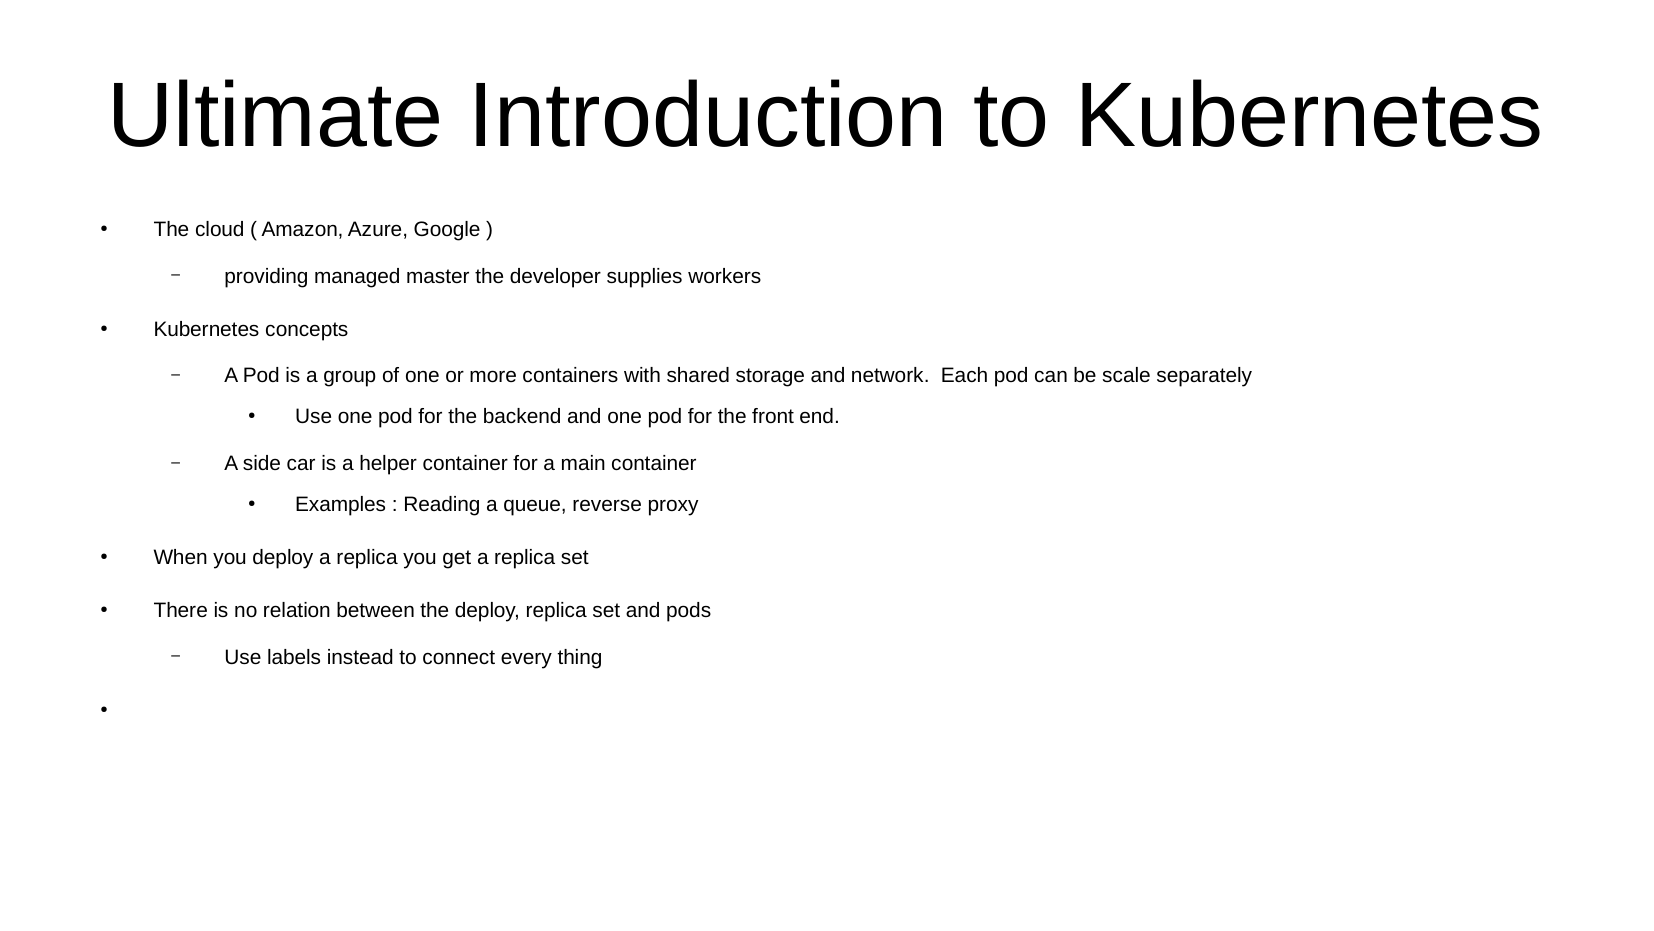

# Ultimate Introduction to Kubernetes
The cloud ( Amazon, Azure, Google )
providing managed master the developer supplies workers
Kubernetes concepts
A Pod is a group of one or more containers with shared storage and network. Each pod can be scale separately
Use one pod for the backend and one pod for the front end.
A side car is a helper container for a main container
Examples : Reading a queue, reverse proxy
When you deploy a replica you get a replica set
There is no relation between the deploy, replica set and pods
Use labels instead to connect every thing